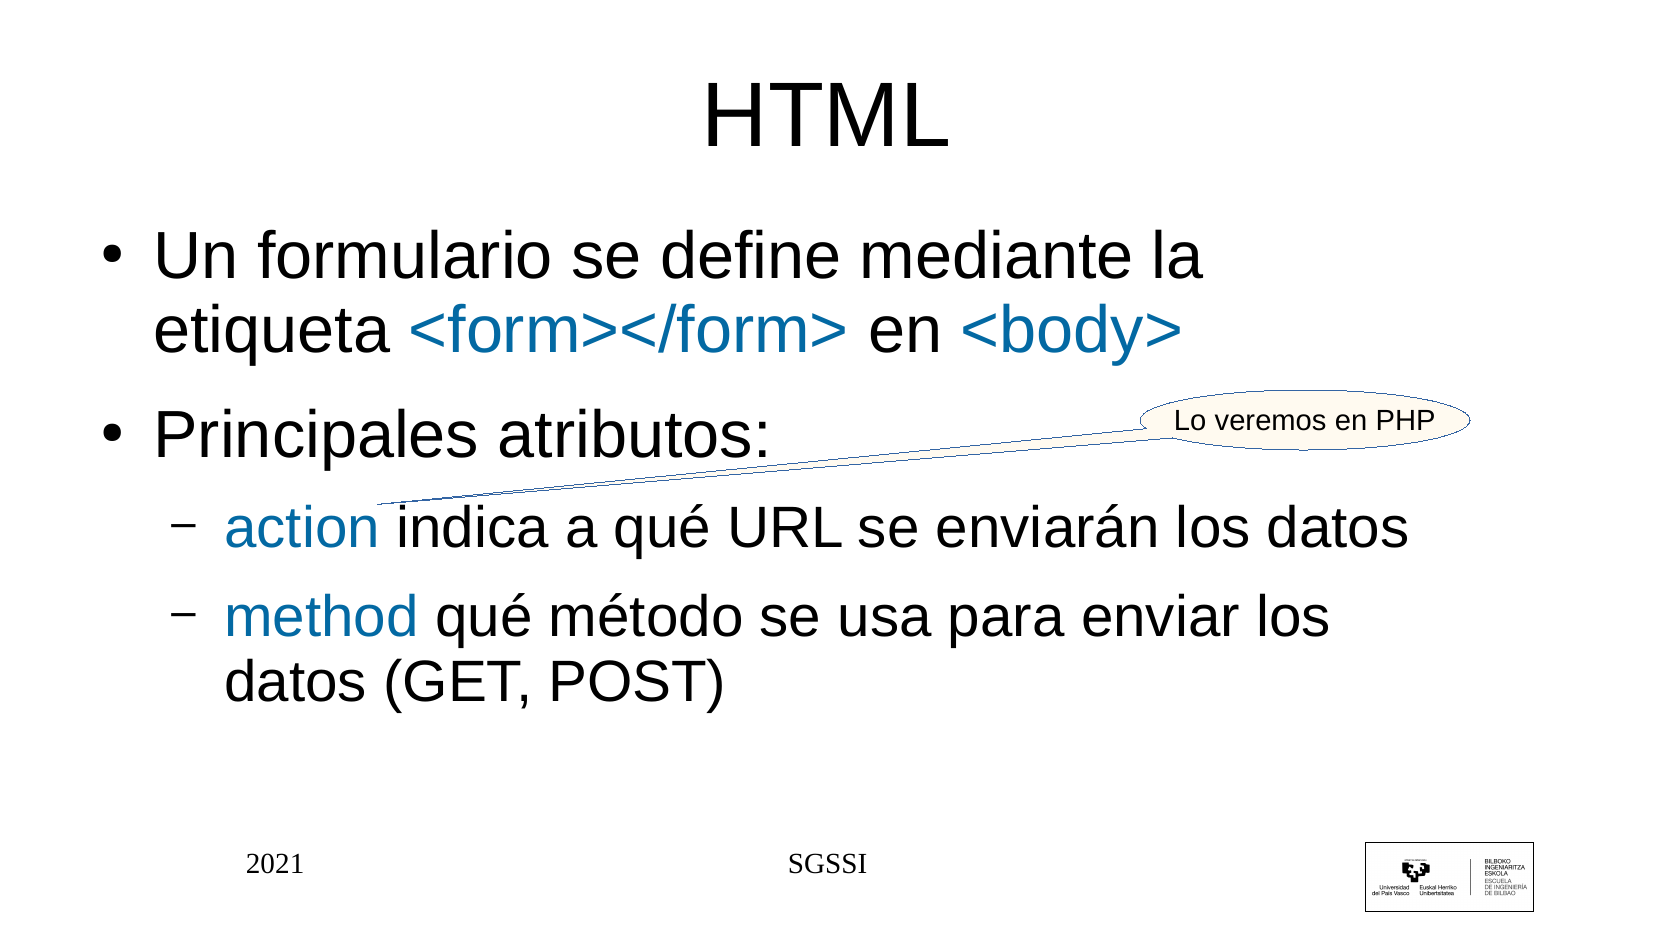

# HTML
Un formulario se define mediante la etiqueta <form></form> en <body>
Principales atributos:
action indica a qué URL se enviarán los datos
method qué método se usa para enviar los datos (GET, POST)
Lo veremos en PHP